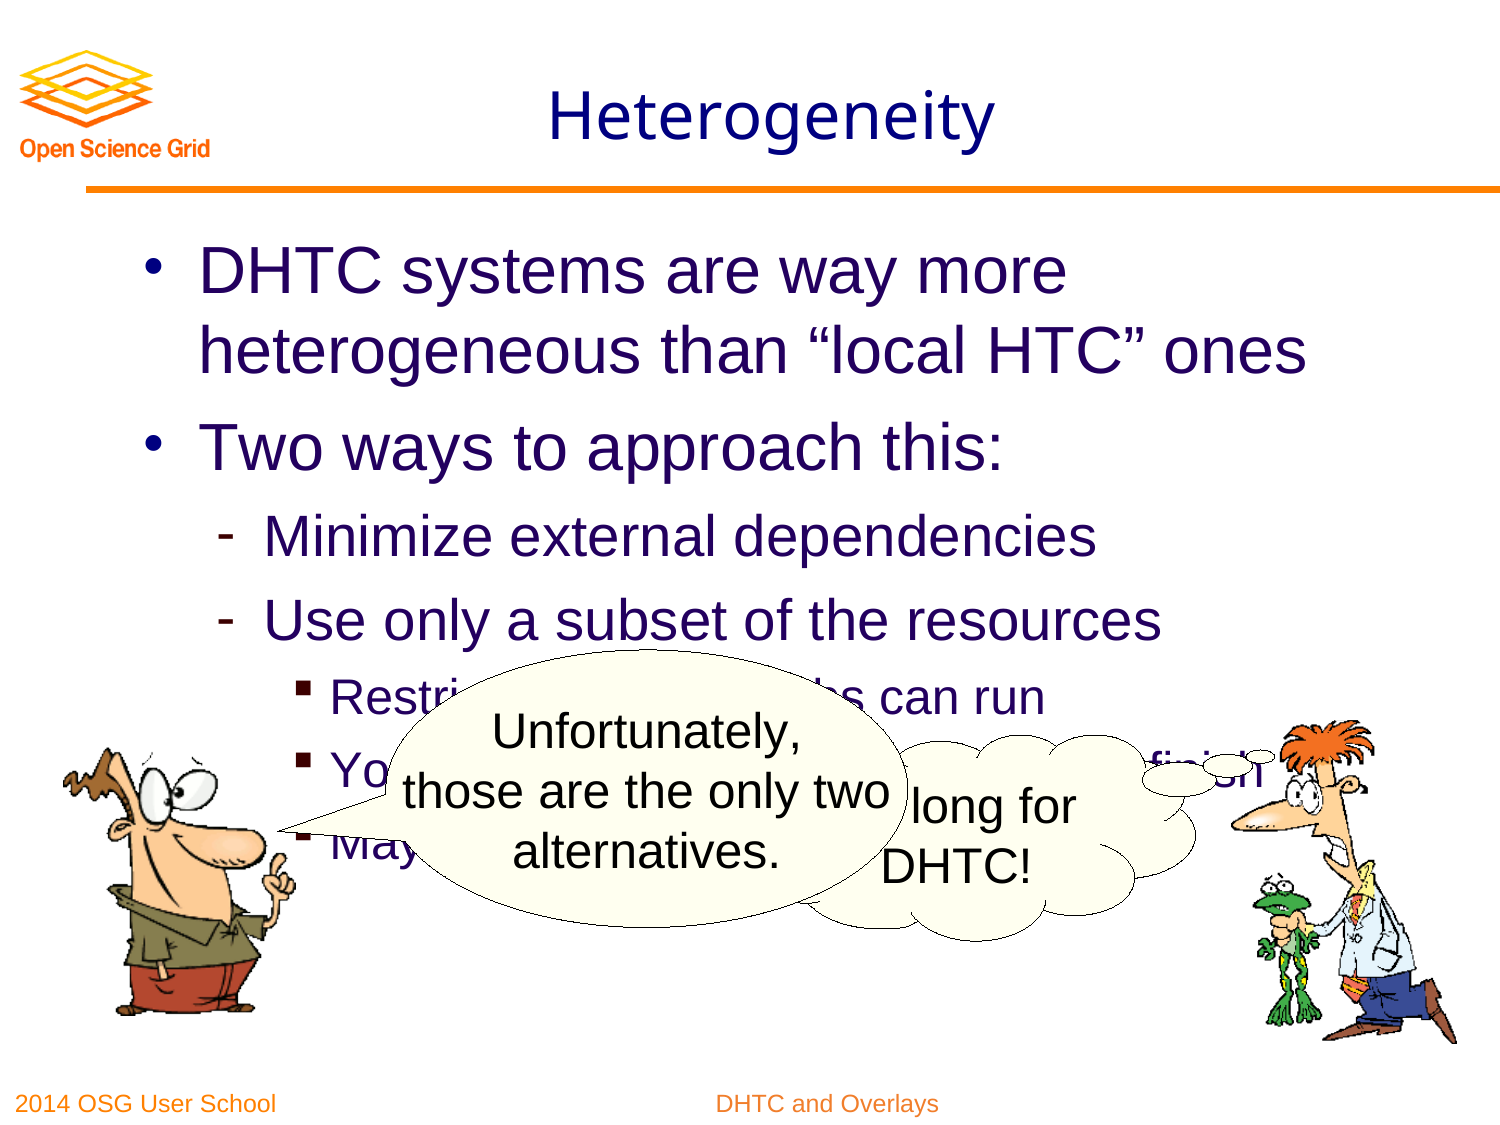

# Heterogeneity
DHTC systems are way more heterogeneous than “local HTC” ones
Two ways to approach this:
Minimize external dependencies
Use only a subset of the resources
Restrict where your jobs can run
Your job will of course take longer to finish
May still get you the result sooner
Unfortunately,
those are the only two
alternatives.
So long for
DHTC!